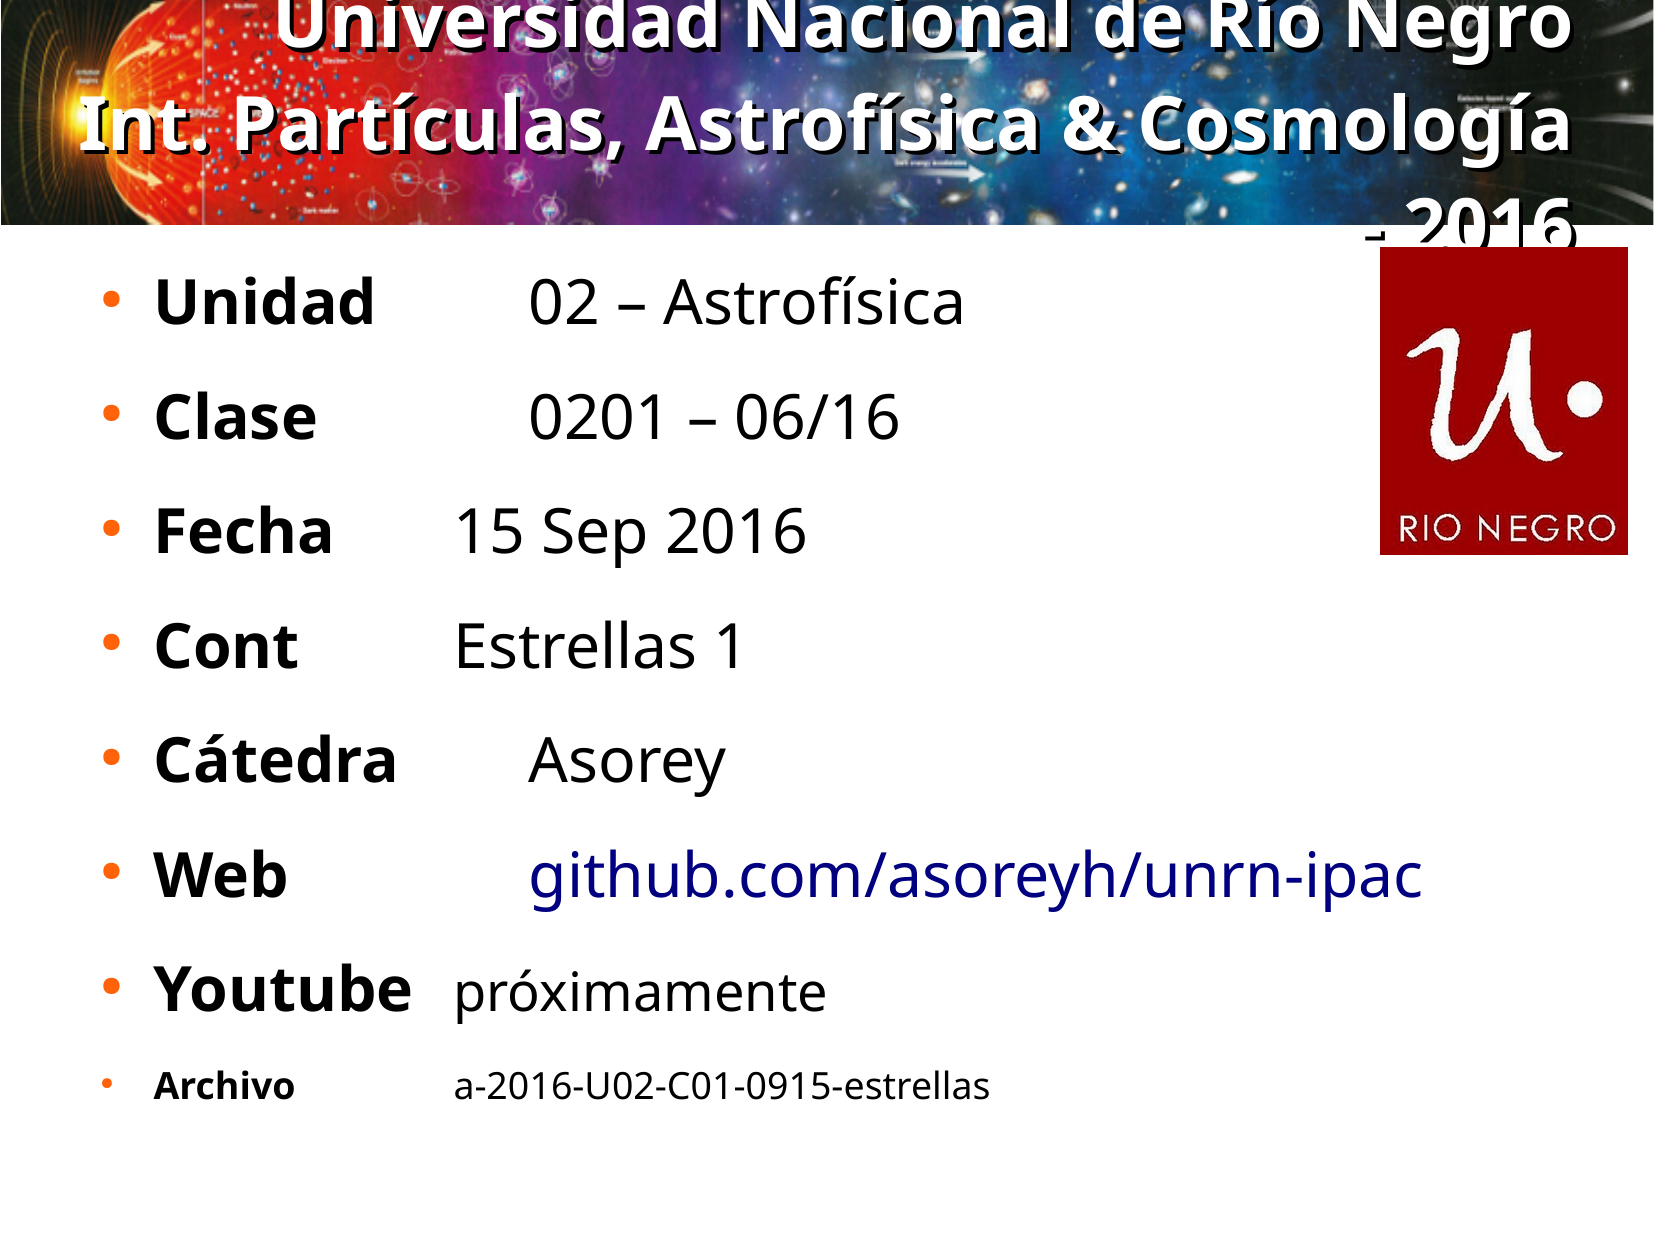

# Universidad Nacional de Río Negro Int. Partículas, Astrofísica & Cosmología - 2016
Unidad 		02 – Astrofísica
Clase			0201 – 06/16
Fecha		15 Sep 2016
Cont			Estrellas 1
Cátedra		Asorey
Web 			github.com/asoreyh/unrn-ipac
Youtube 	próximamente
Archivo			a-2016-U02-C01-0915-estrellas